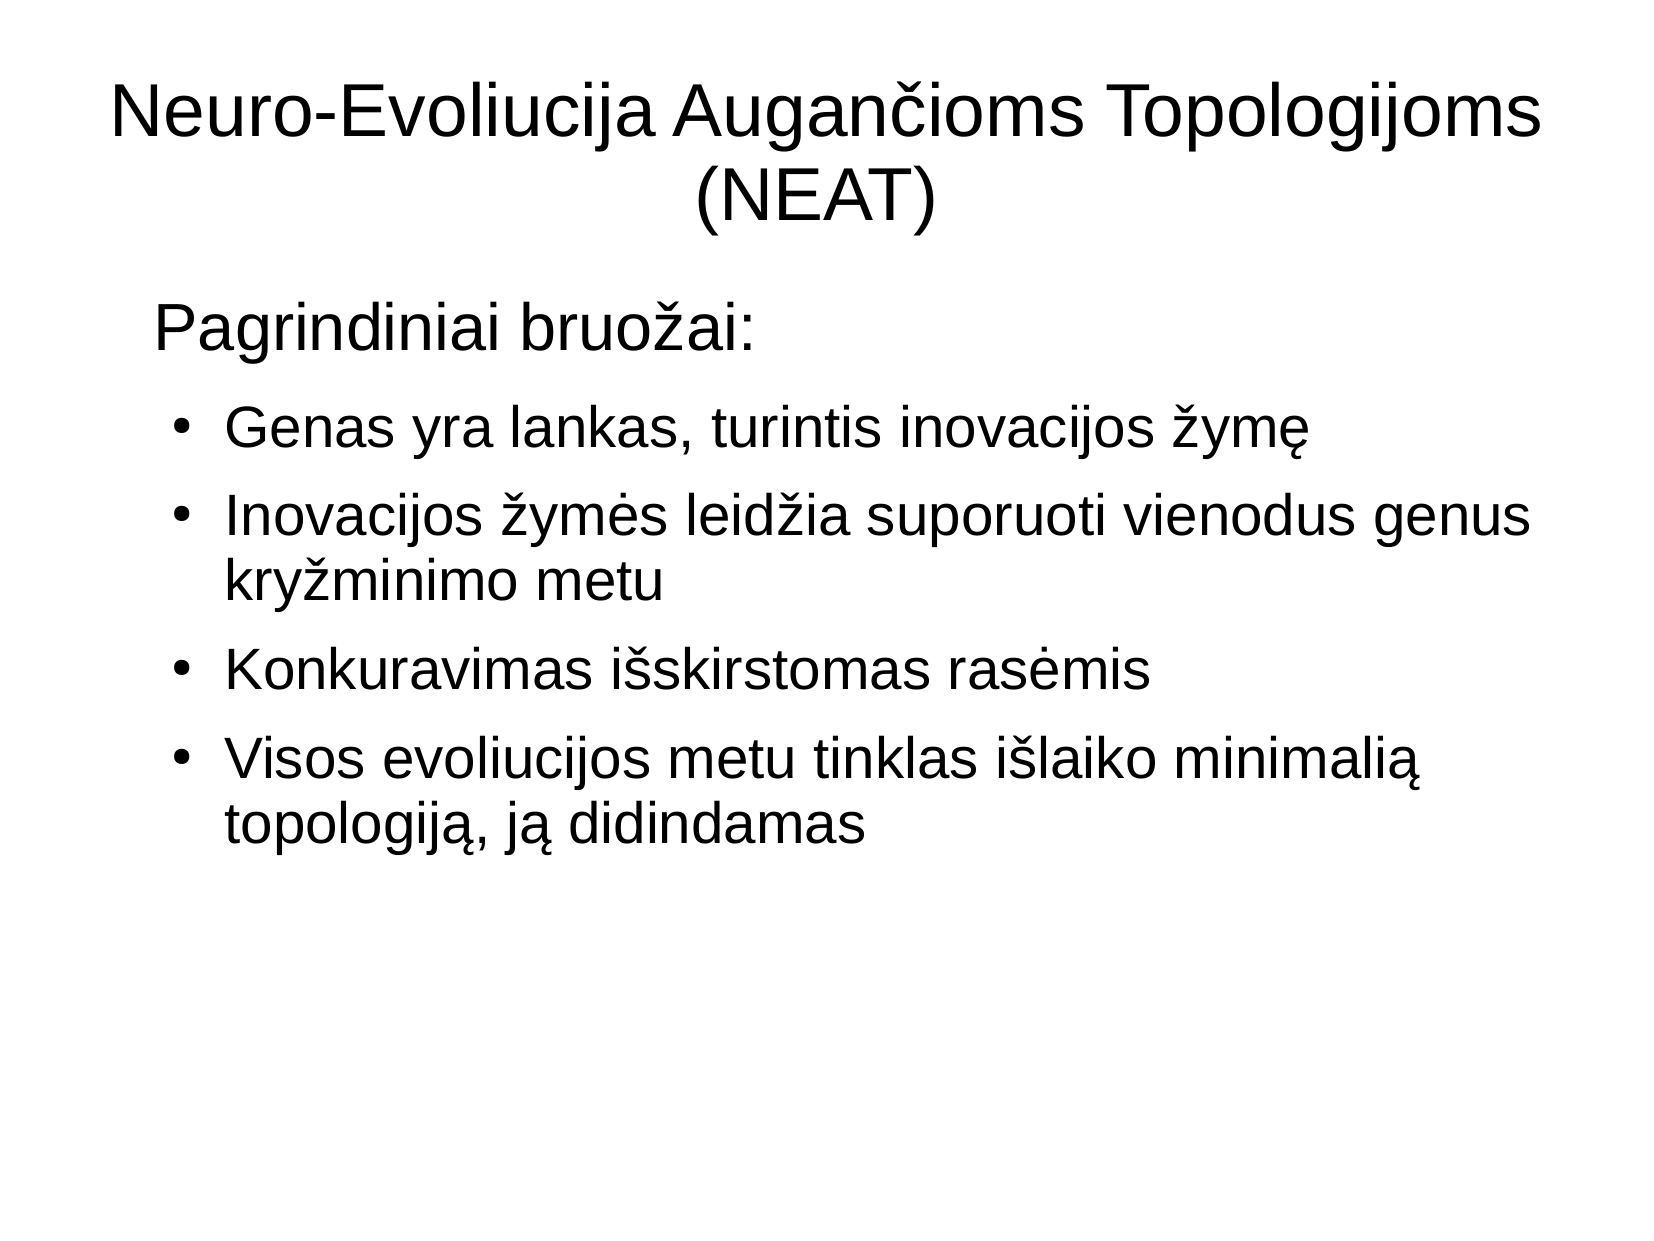

# Neuro-Evoliucija Augančioms Topologijoms (NEAT)
Pagrindiniai bruožai:
Genas yra lankas, turintis inovacijos žymę
Inovacijos žymės leidžia suporuoti vienodus genus kryžminimo metu
Konkuravimas išskirstomas rasėmis
Visos evoliucijos metu tinklas išlaiko minimalią topologiją, ją didindamas